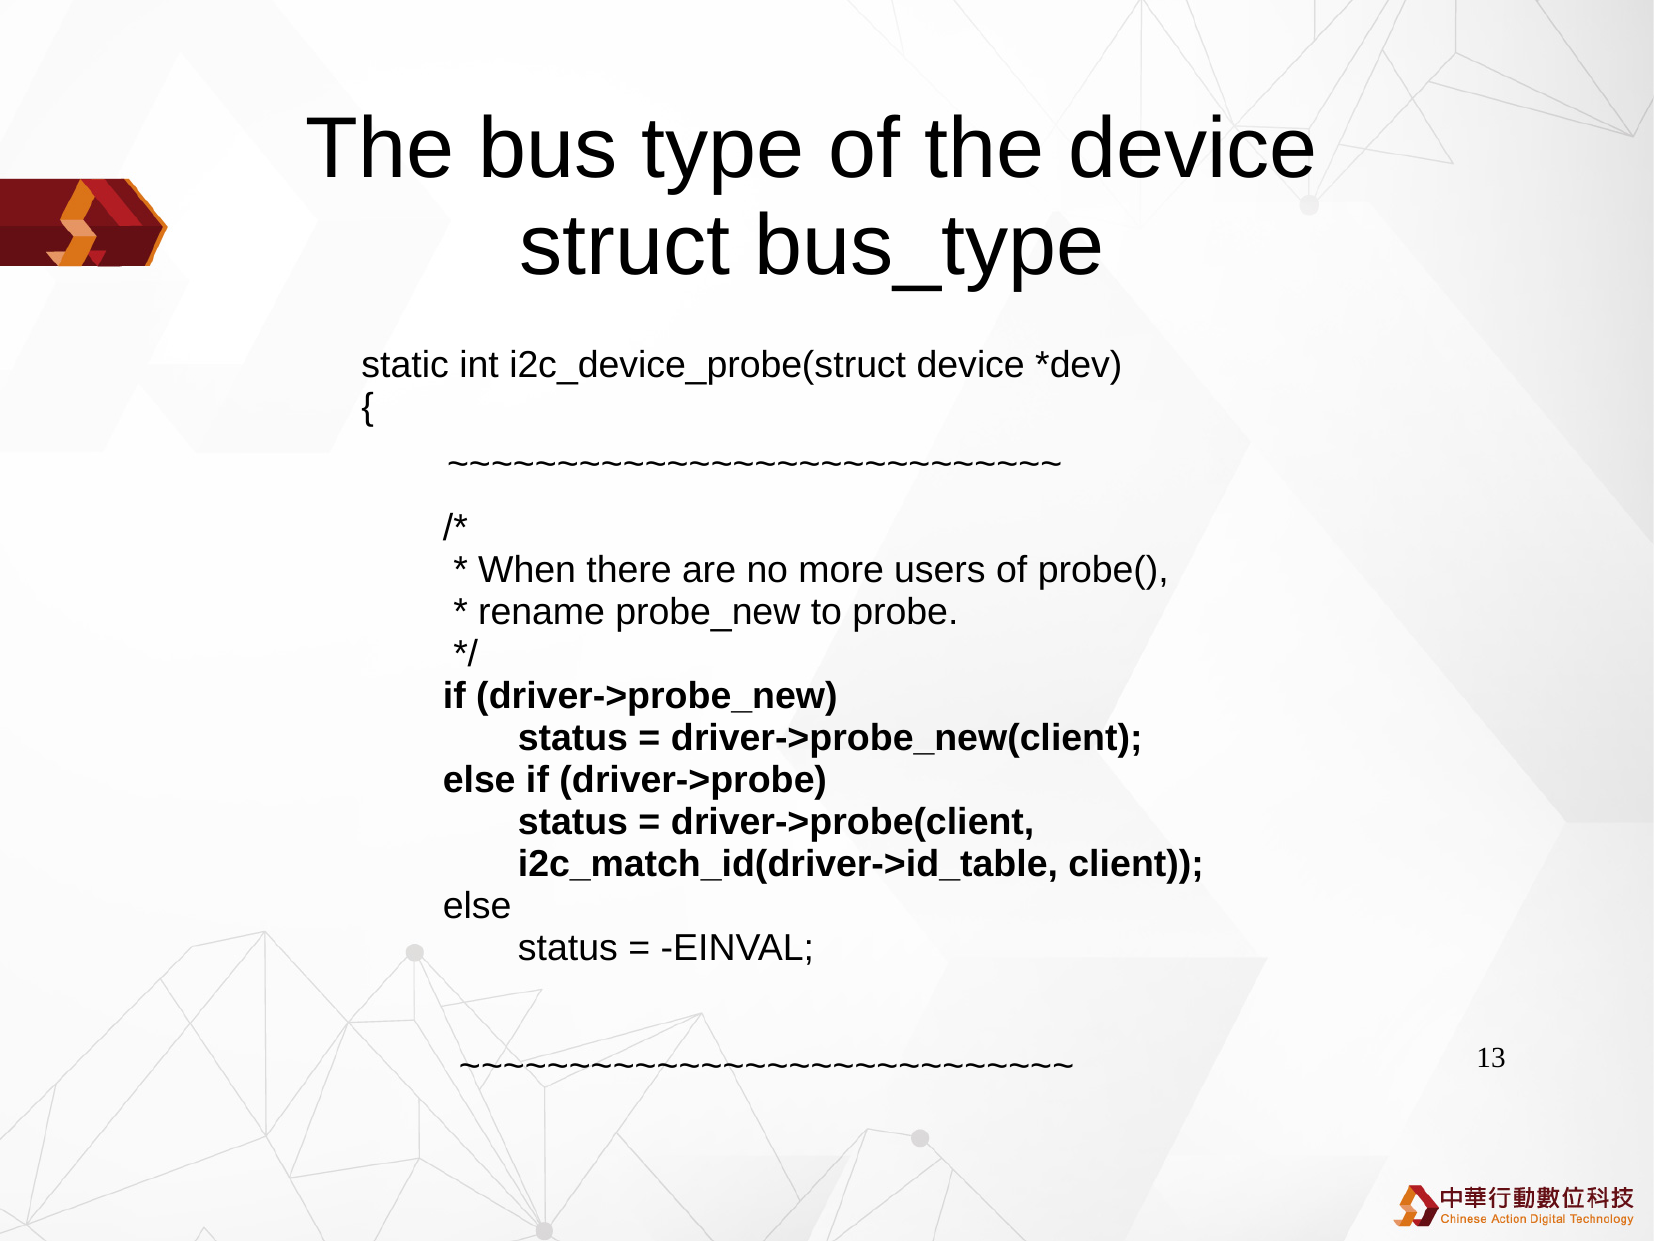

# The bus type of the device struct bus_type
static int i2c_device_probe(struct device *dev)
{
~~~~~~~~~~~~~~~~~~~~~~~~~~~~
	/*
	 * When there are no more users of probe(),
	 * rename probe_new to probe.
	 */
	if (driver->probe_new)
		status = driver->probe_new(client);
	else if (driver->probe)
		status = driver->probe(client,
		i2c_match_id(driver->id_table, client));
	else
		status = -EINVAL;
~~~~~~~~~~~~~~~~~~~~~~~~~~~~
13